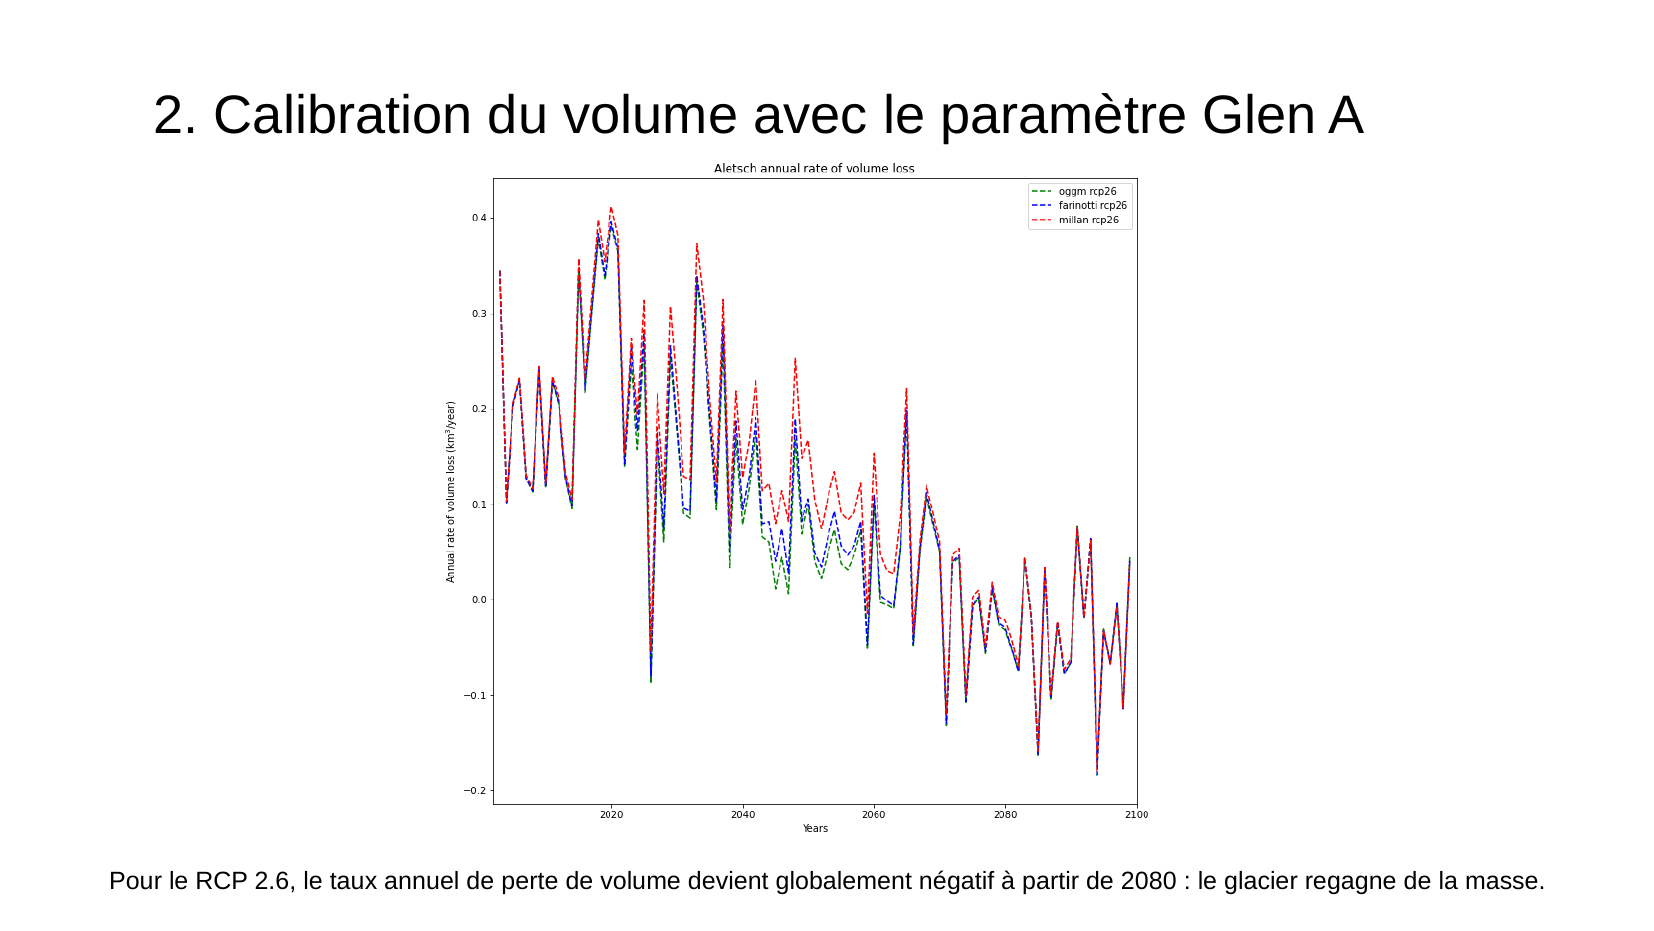

# 2. Calibration du volume avec le paramètre Glen A
Pour le RCP 2.6, le taux annuel de perte de volume devient globalement négatif à partir de 2080 : le glacier regagne de la masse.